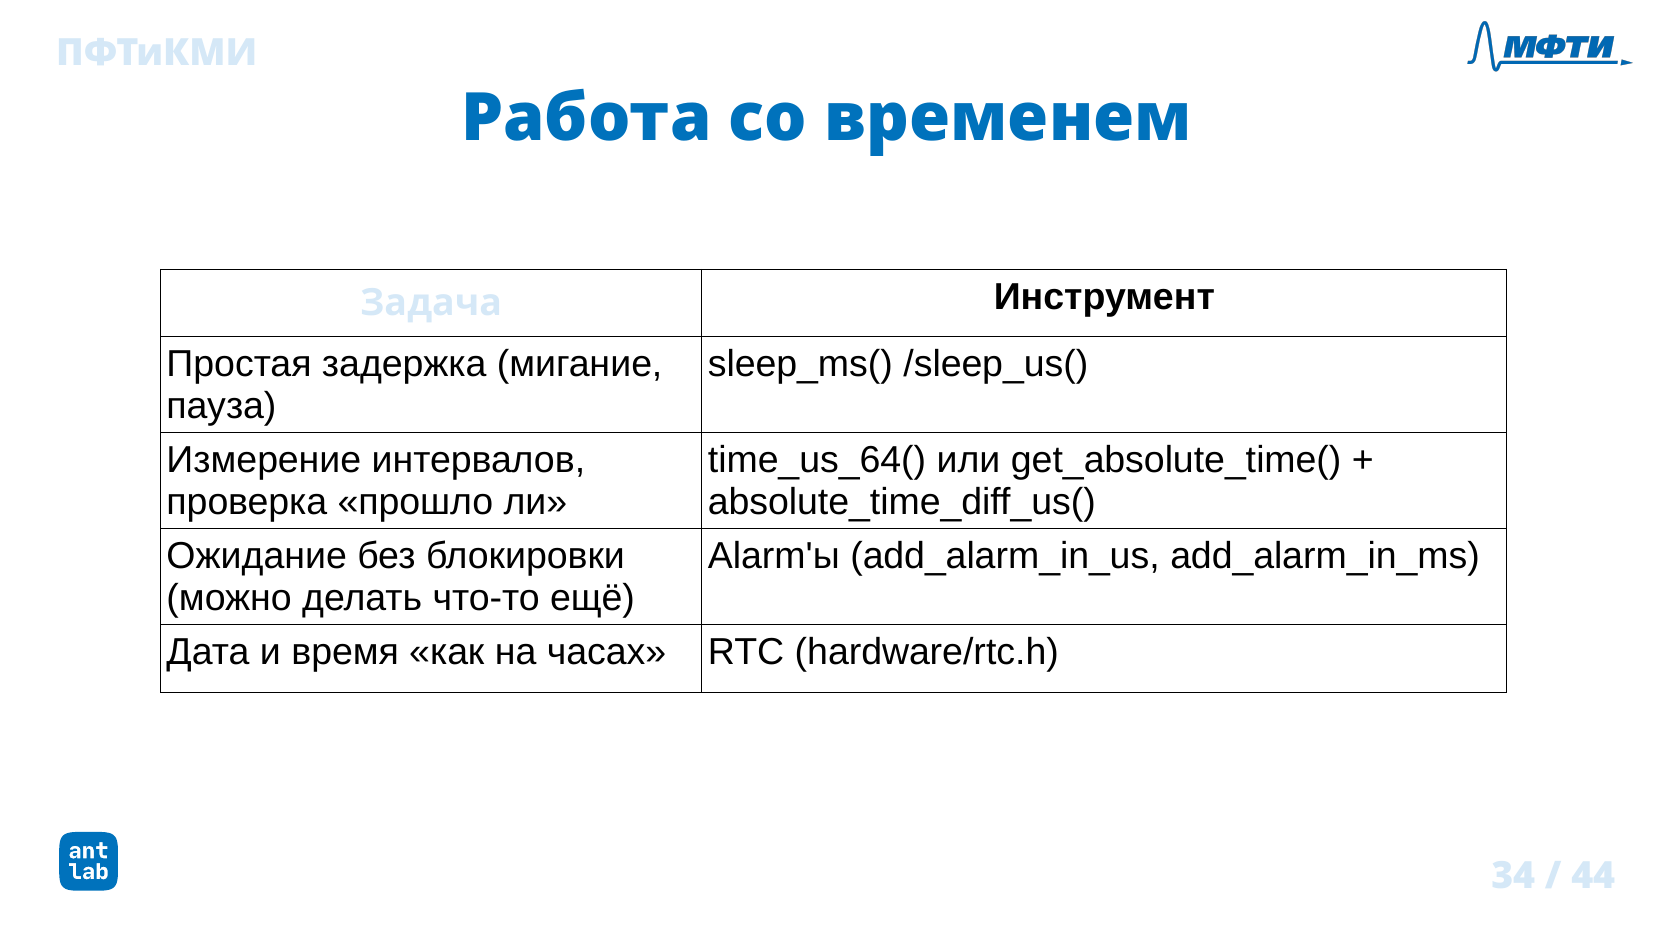

# Работа со временем
| Задача | Инструмент |
| --- | --- |
| Простая задержка (мигание, пауза) | sleep\_ms() /sleep\_us() |
| Измерение интервалов, проверка «прошло ли» | time\_us\_64() или get\_absolute\_time() + absolute\_time\_diff\_us() |
| Ожидание без блокировки (можно делать что-то ещё) | Alarm'ы (add\_alarm\_in\_us, add\_alarm\_in\_ms) |
| Дата и время «как на часах» | RTC (hardware/rtc.h) |